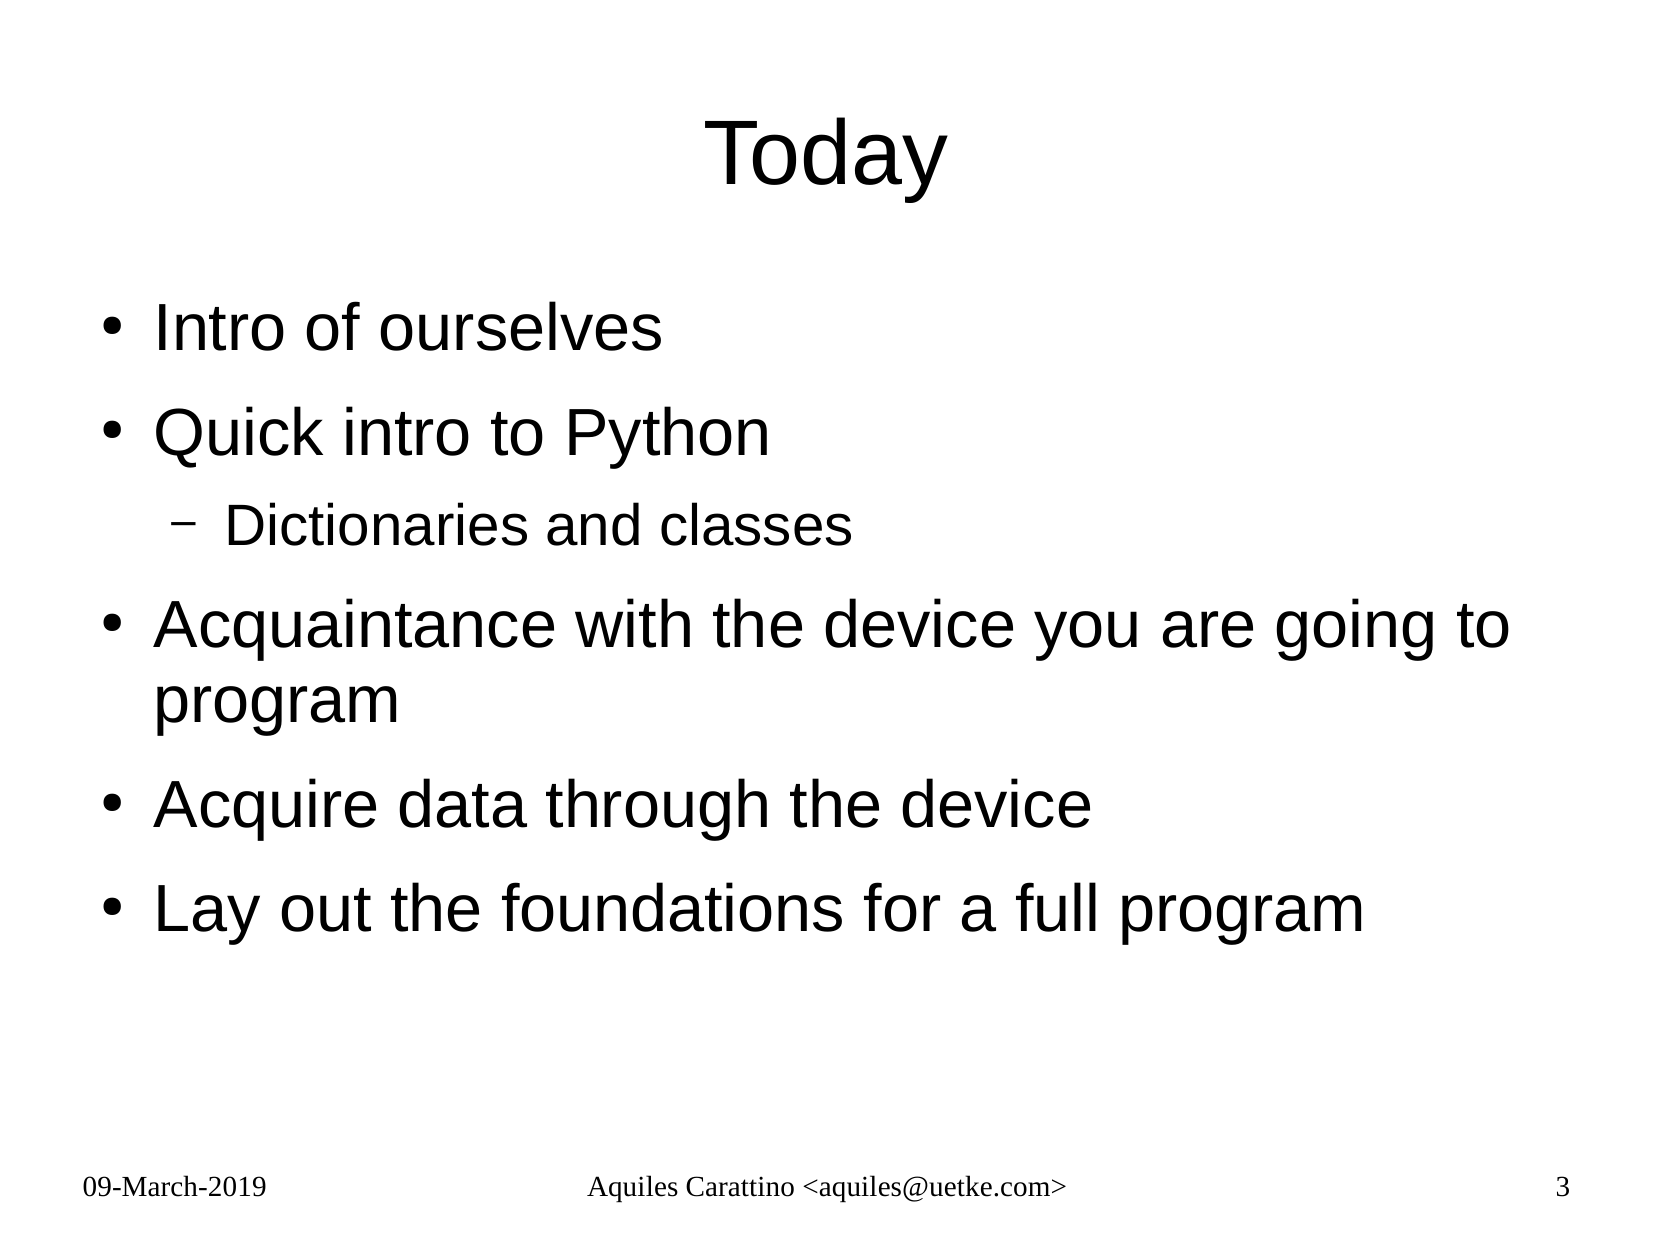

# Today
Intro of ourselves
Quick intro to Python
Dictionaries and classes
Acquaintance with the device you are going to program
Acquire data through the device
Lay out the foundations for a full program
09-March-2019
Aquiles Carattino <aquiles@uetke.com>
3